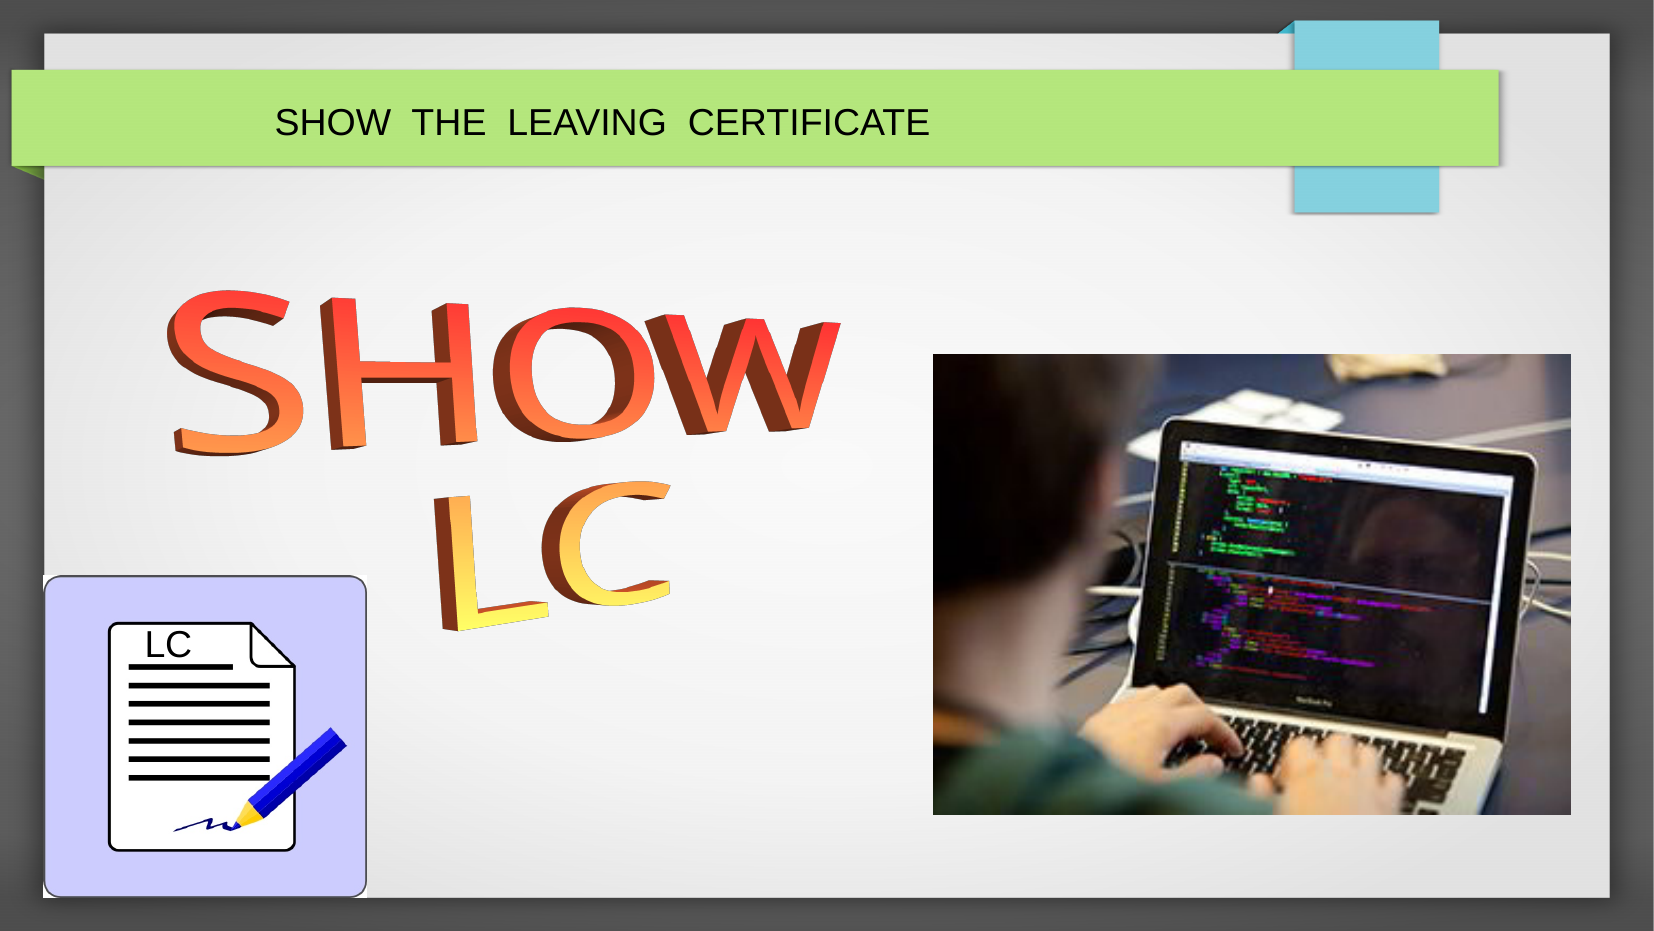

SHOW THE LEAVING CERTIFICATE
SHOW
LC
LC
 Leaving
certificate